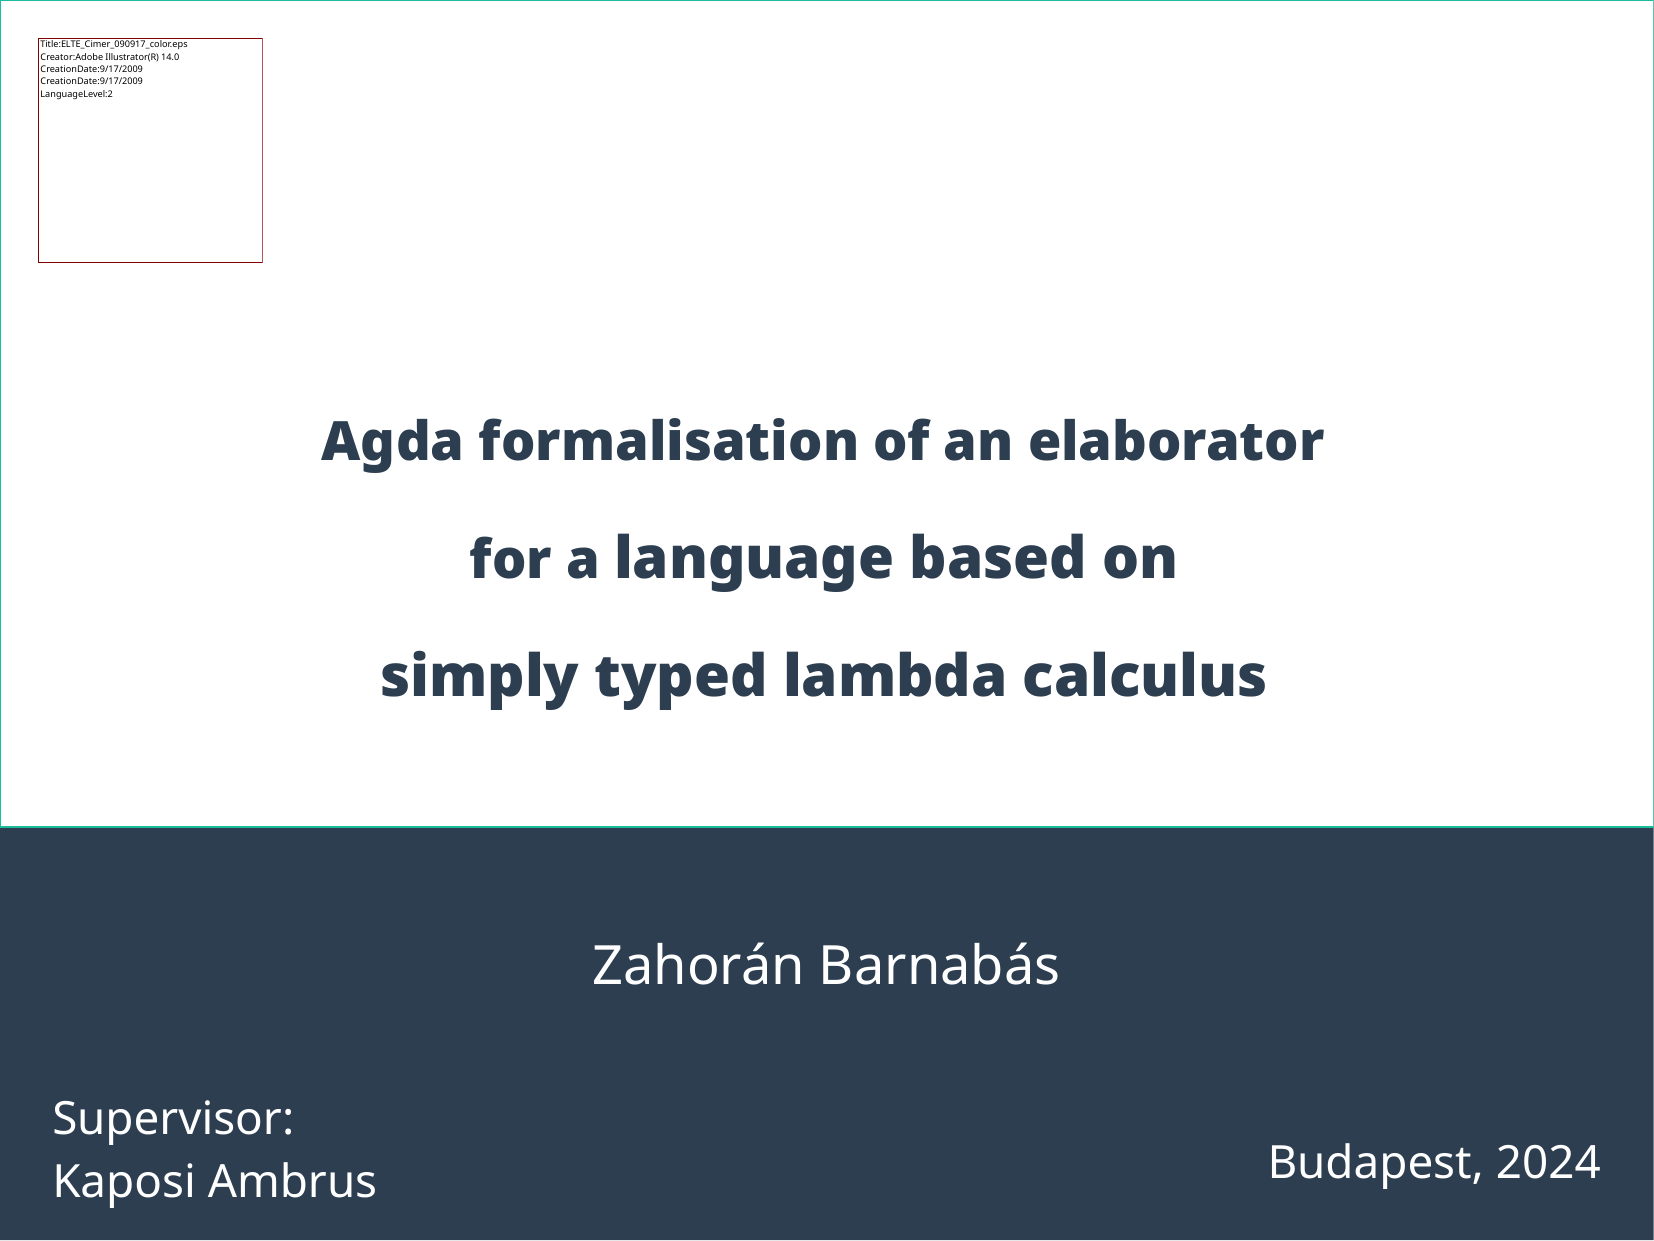

# Agda formalisation of an elaborator for a language based on simply typed lambda calculus
Zahorán Barnabás
Supervisor:
Kaposi Ambrus
Budapest, 2024